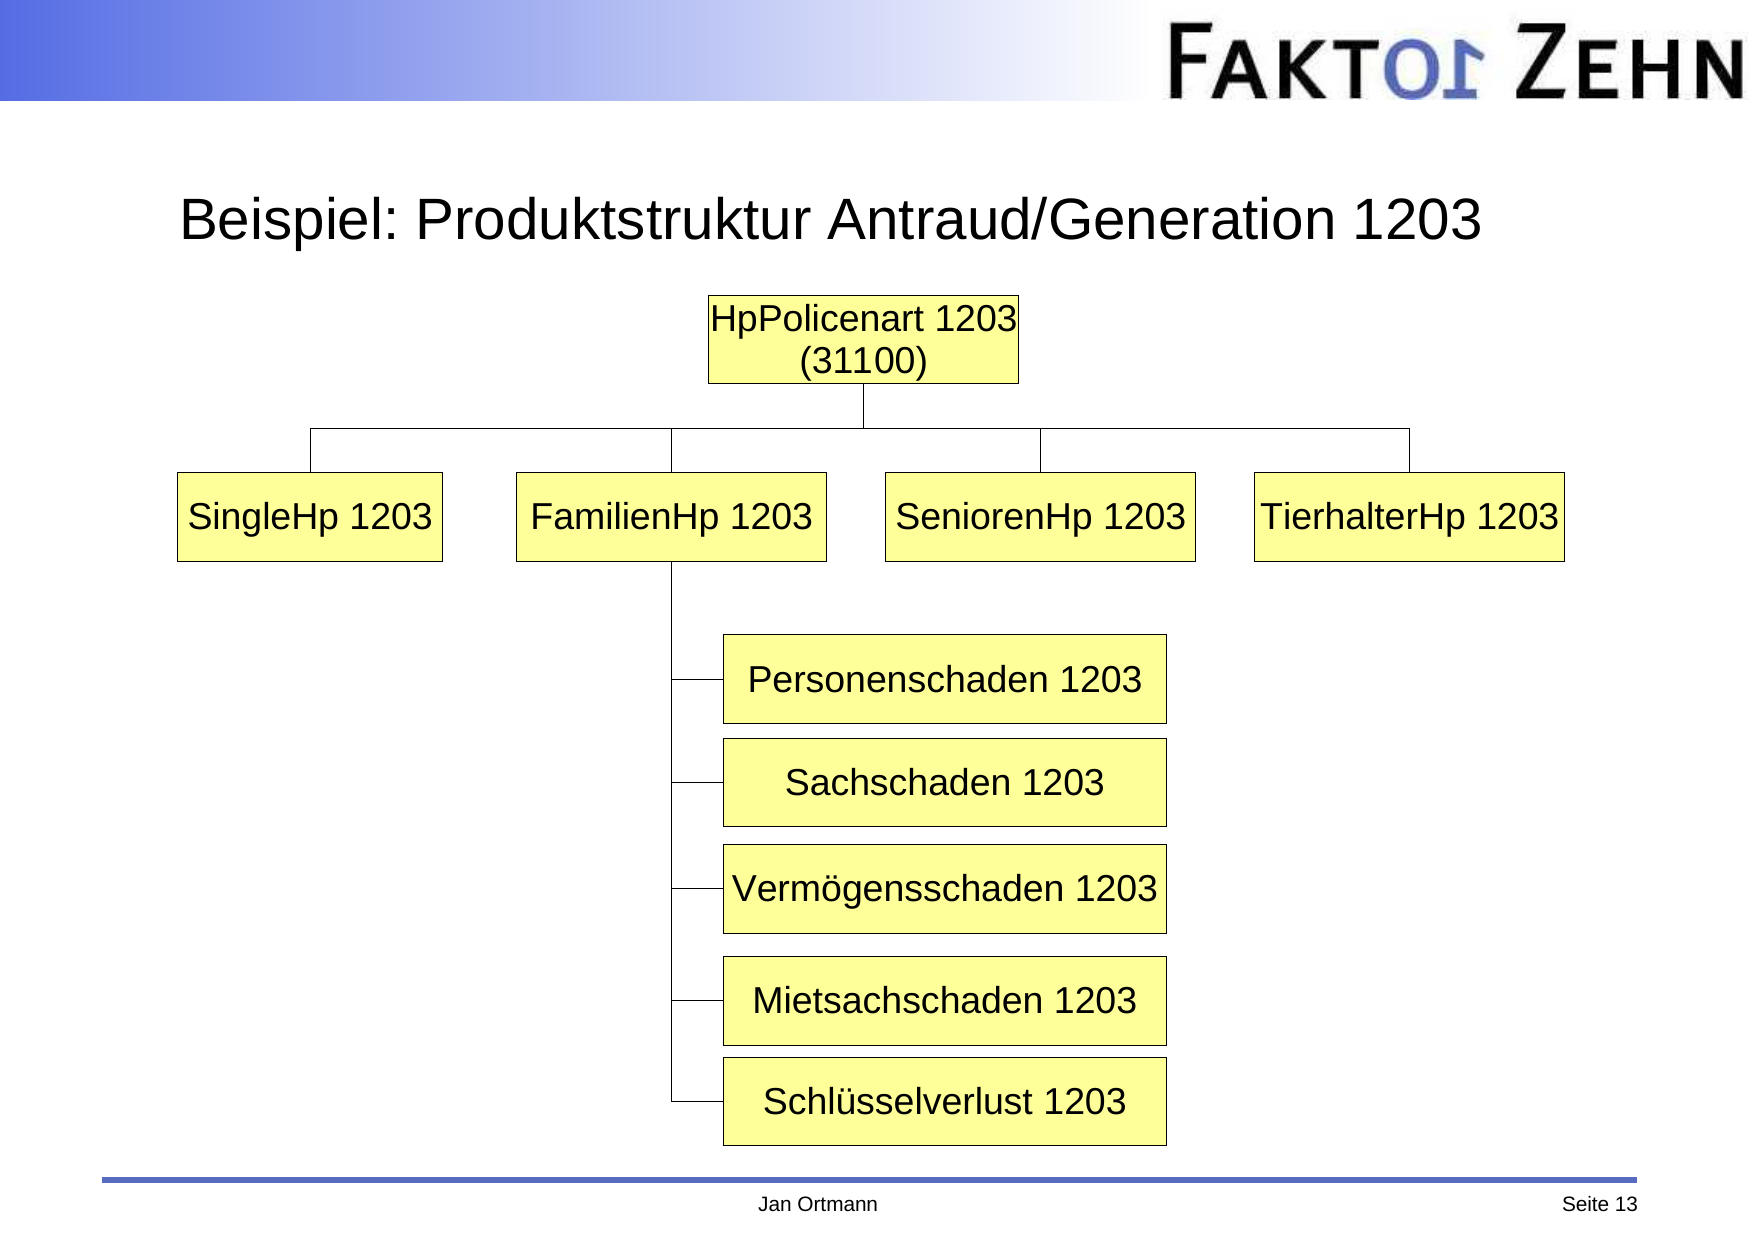

# Beispiel: Produktstruktur Antraud/Generation 1203
HpPolicenart 1203
(31100)
SingleHp 1203
FamilienHp 1203
SeniorenHp 1203
TierhalterHp 1203
Personenschaden 1203
Sachschaden 1203
Vermögensschaden 1203
Mietsachschaden 1203
Schlüsselverlust 1203